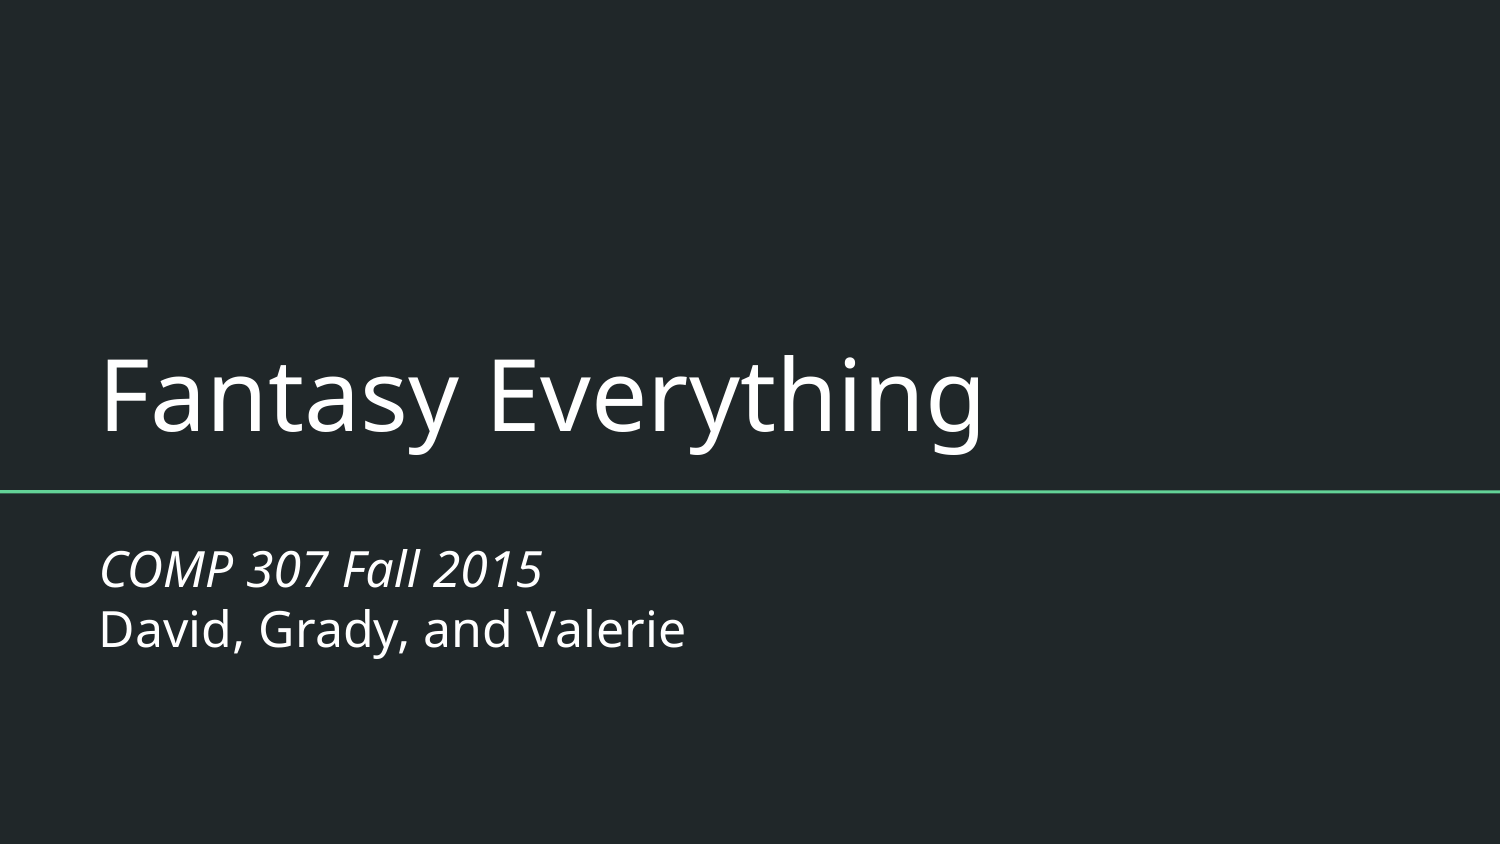

# Fantasy Everything
COMP 307 Fall 2015
David, Grady, and Valerie